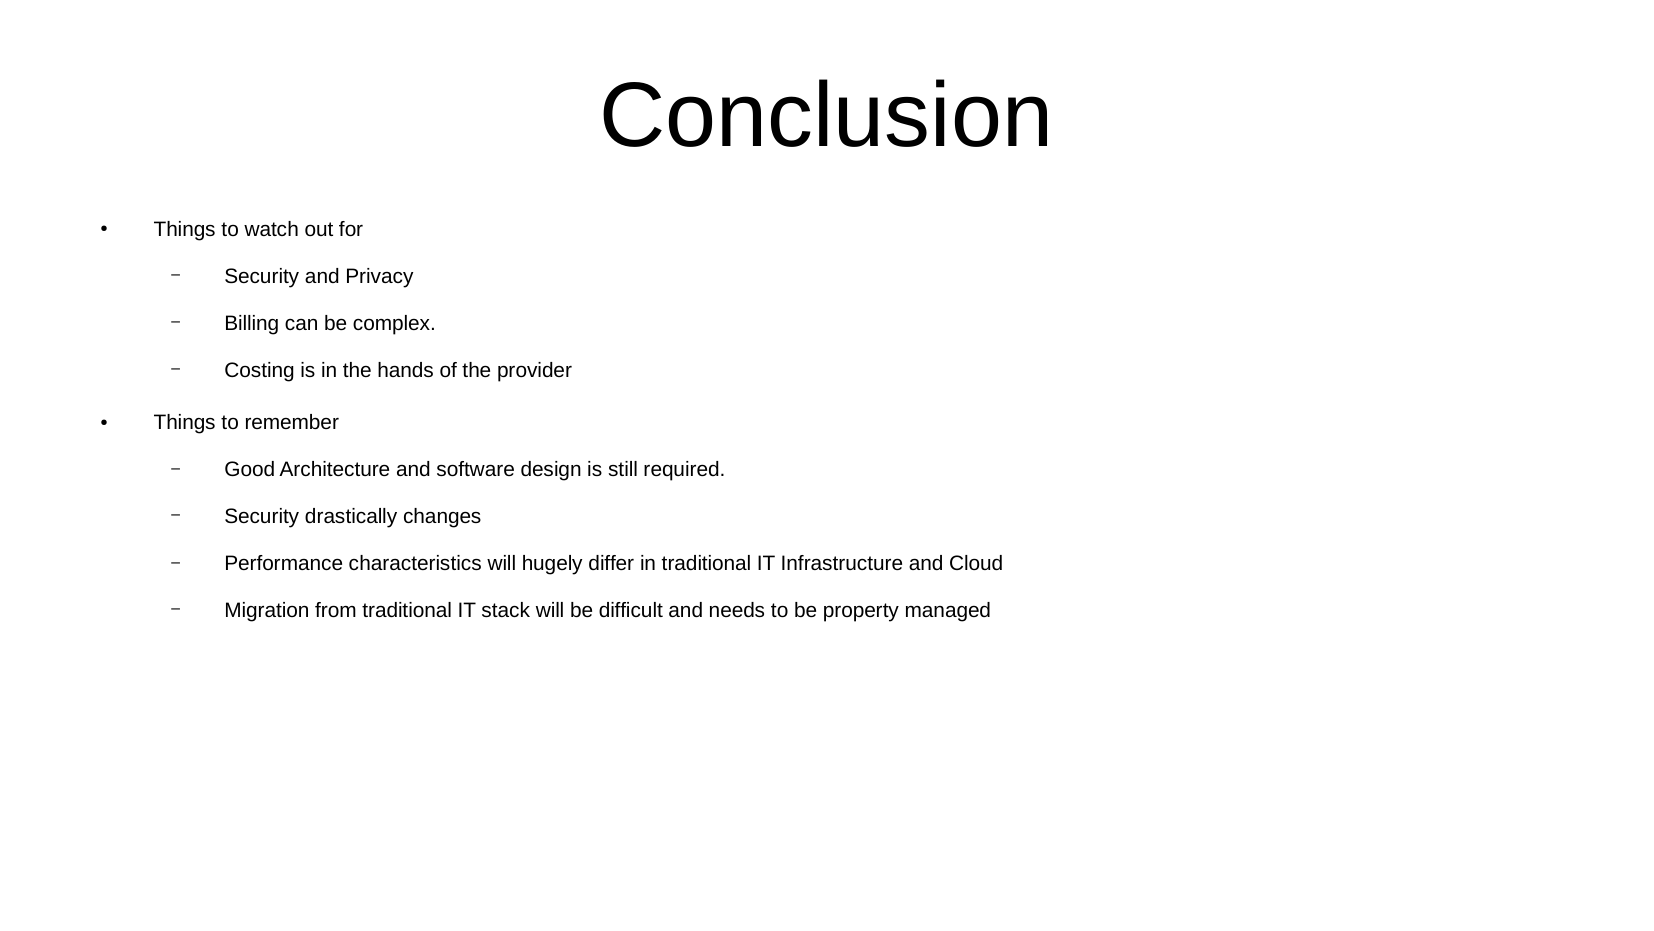

# Conclusion
Things to watch out for
Security and Privacy
Billing can be complex.
Costing is in the hands of the provider
Things to remember
Good Architecture and software design is still required.
Security drastically changes
Performance characteristics will hugely differ in traditional IT Infrastructure and Cloud
Migration from traditional IT stack will be difficult and needs to be property managed